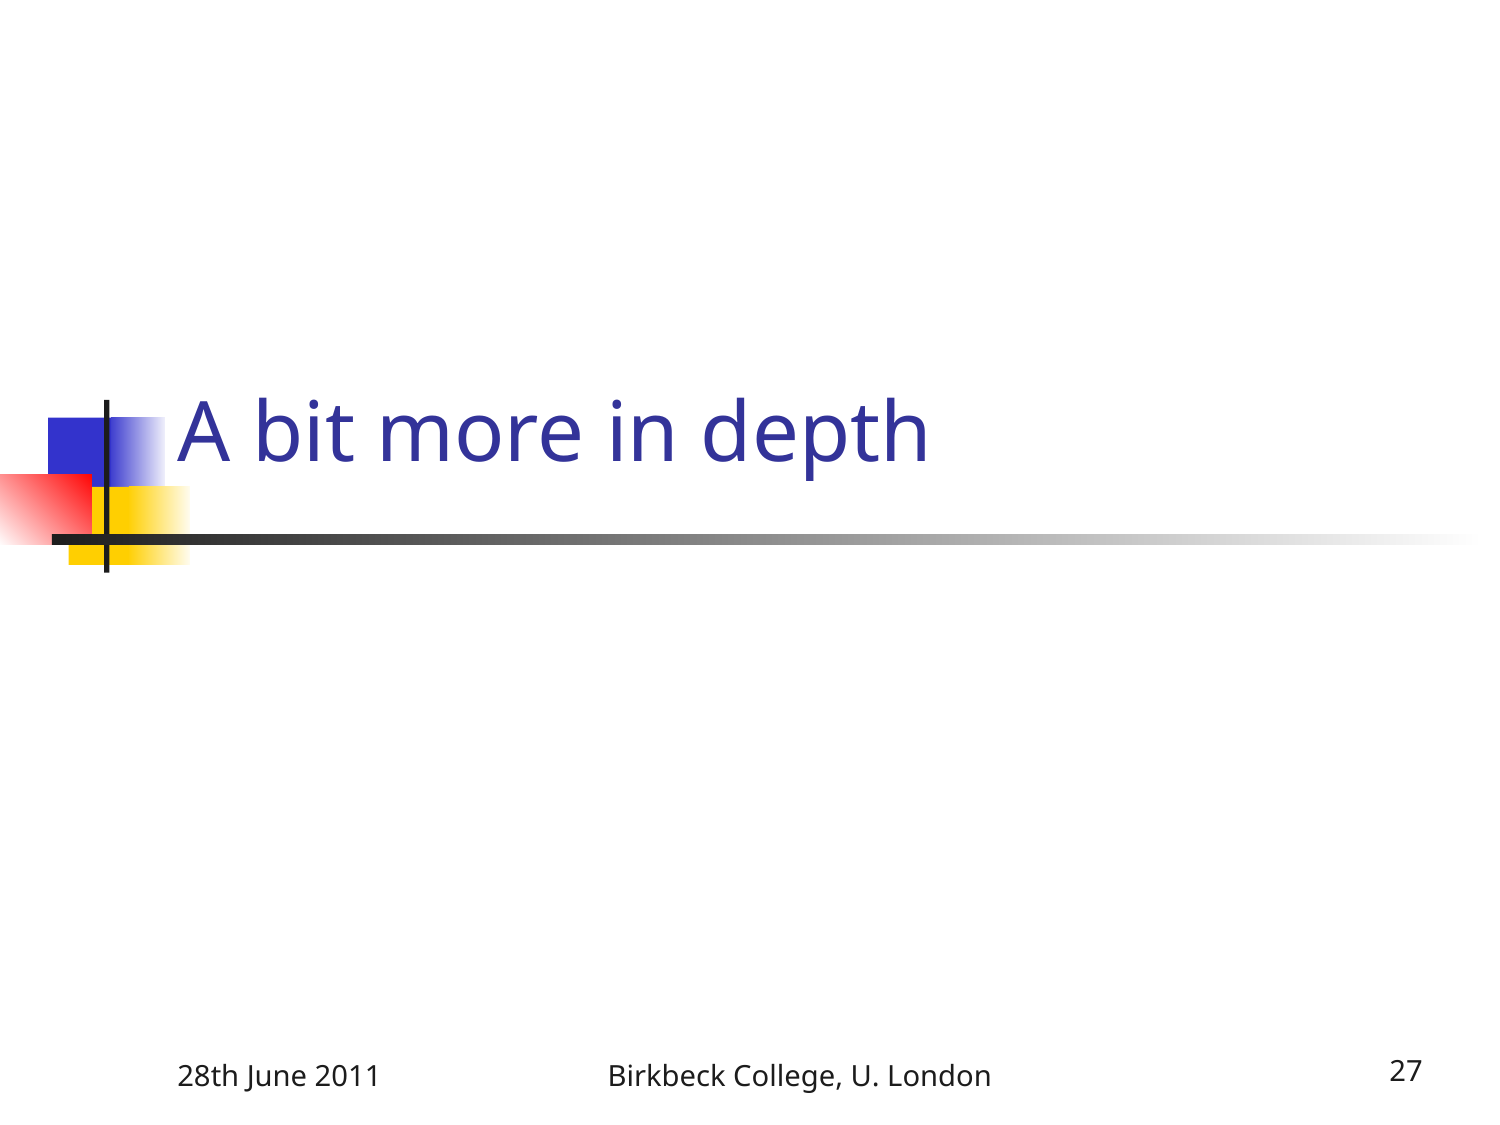

# A bit more in depth
28th June 2011
Birkbeck College, U. London